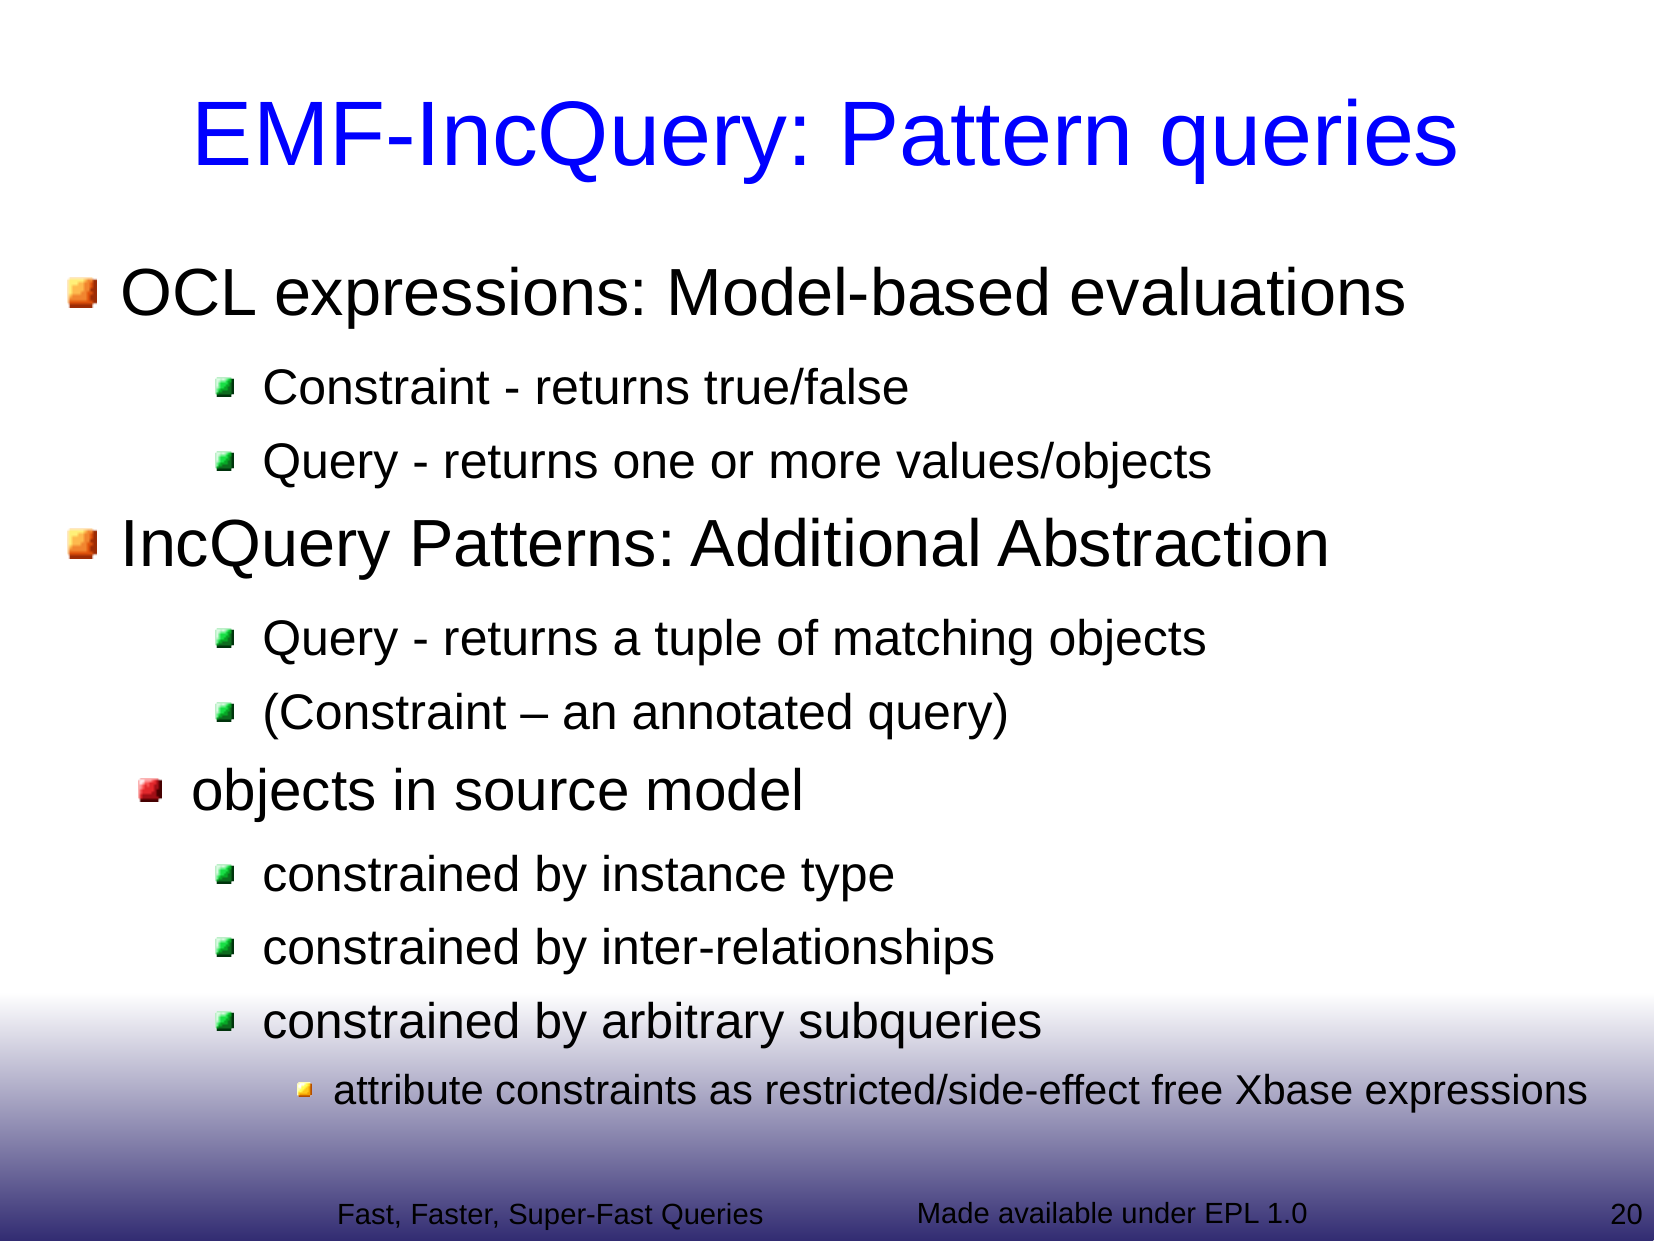

# EMF-IncQuery: Pattern queries
OCL expressions: Model-based evaluations
Constraint - returns true/false
Query - returns one or more values/objects
IncQuery Patterns: Additional Abstraction
Query - returns a tuple of matching objects
(Constraint – an annotated query)
objects in source model
constrained by instance type
constrained by inter-relationships
constrained by arbitrary subqueries
attribute constraints as restricted/side-effect free Xbase expressions
Fast, Faster, Super-Fast Queries
20